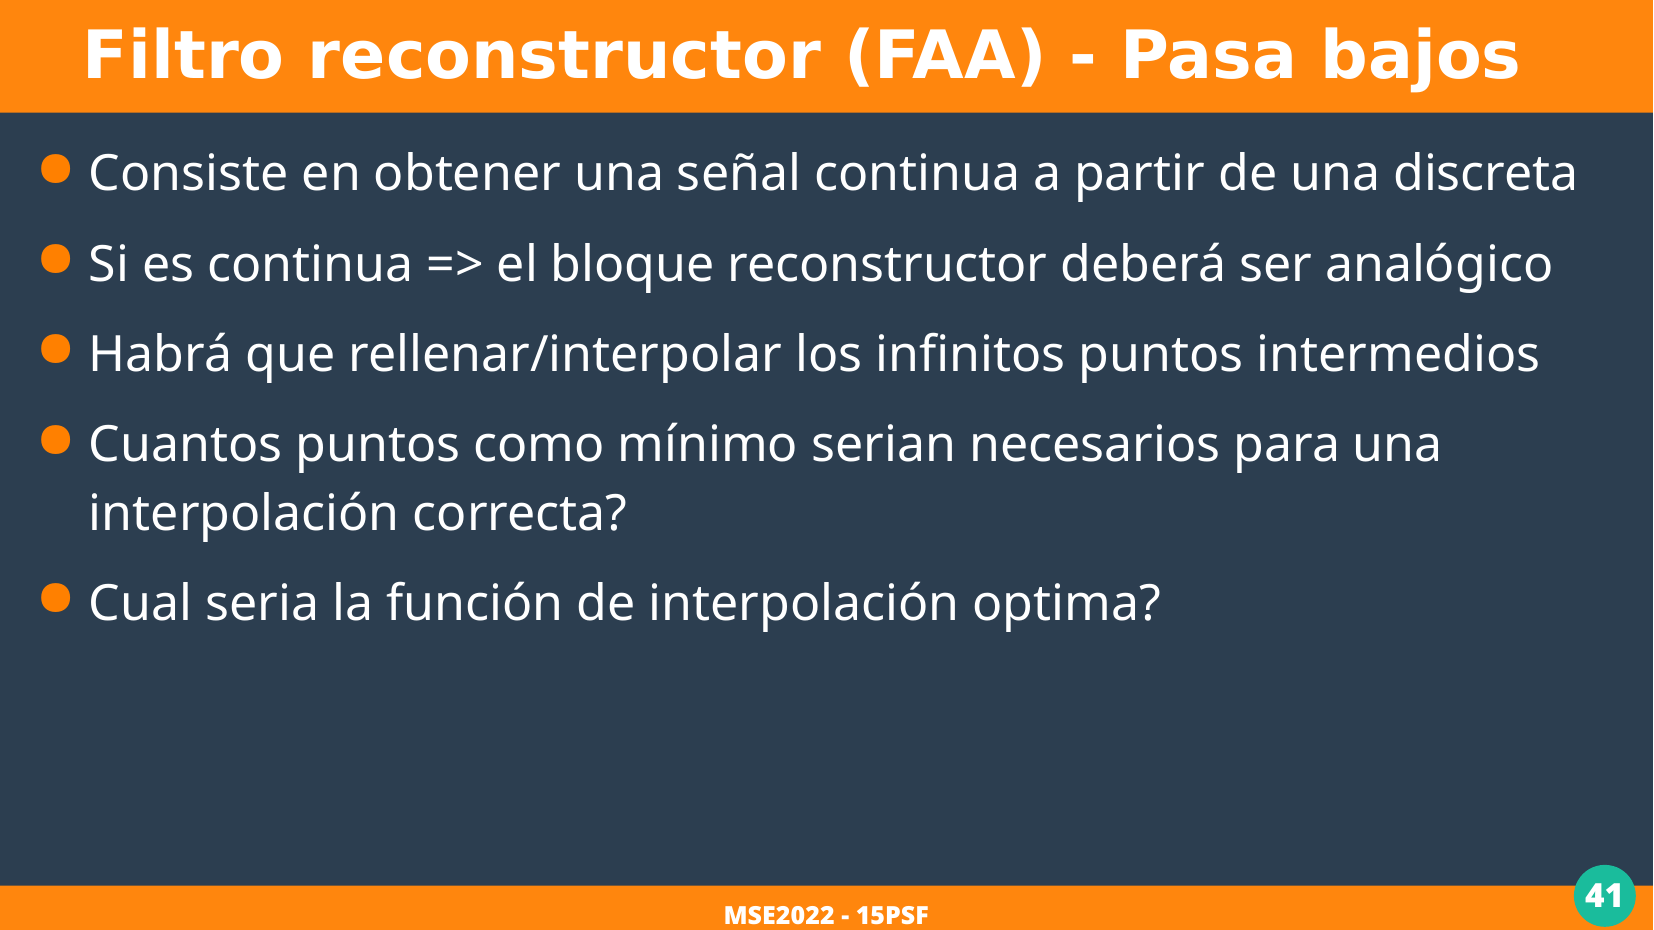

Filtro reconstructor (FAA) - Pasa bajos
# Consiste en obtener una señal continua a partir de una discreta
Si es continua => el bloque reconstructor deberá ser analógico
Habrá que rellenar/interpolar los infinitos puntos intermedios
Cuantos puntos como mínimo serian necesarios para una interpolación correcta?
Cual seria la función de interpolación optima?
MSE2022 - 15PSF